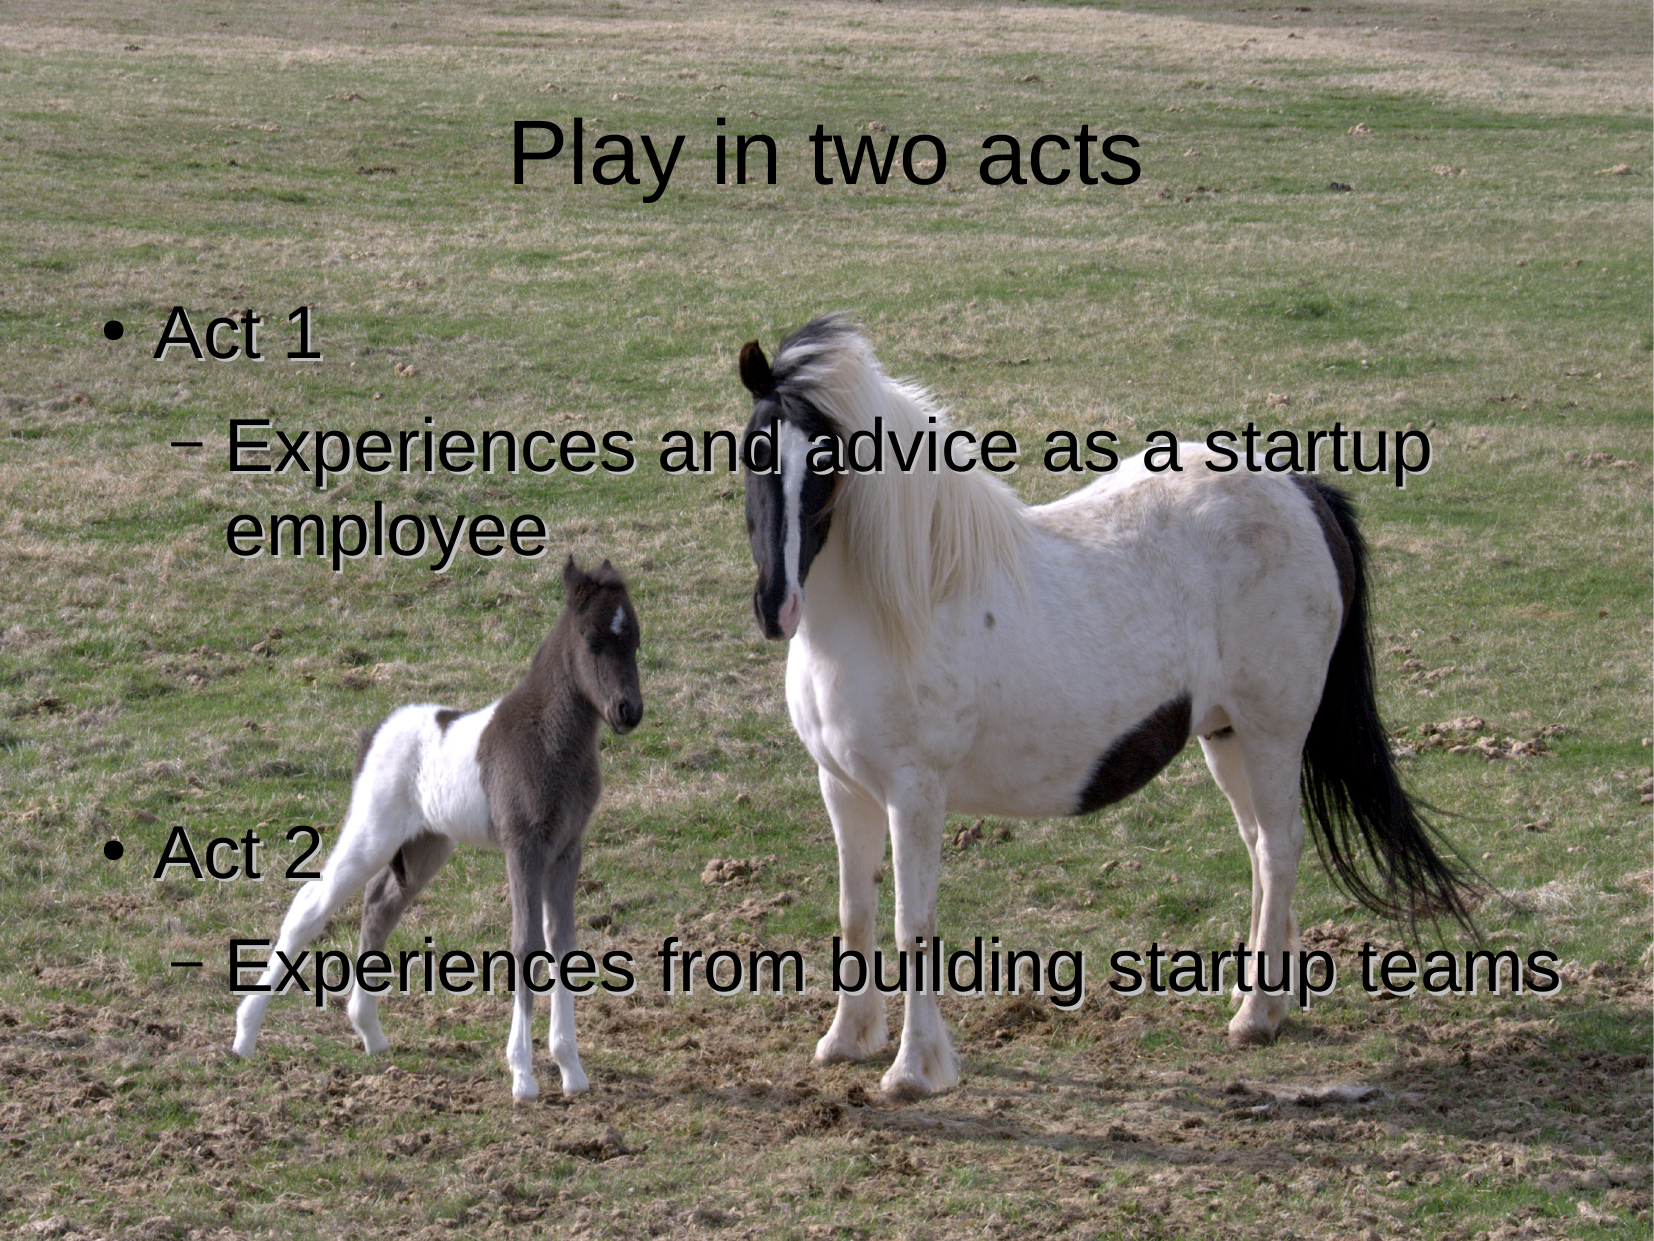

# Play in two acts
Act 1
Experiences and advice as a startup employee
Act 2
Experiences from building startup teams